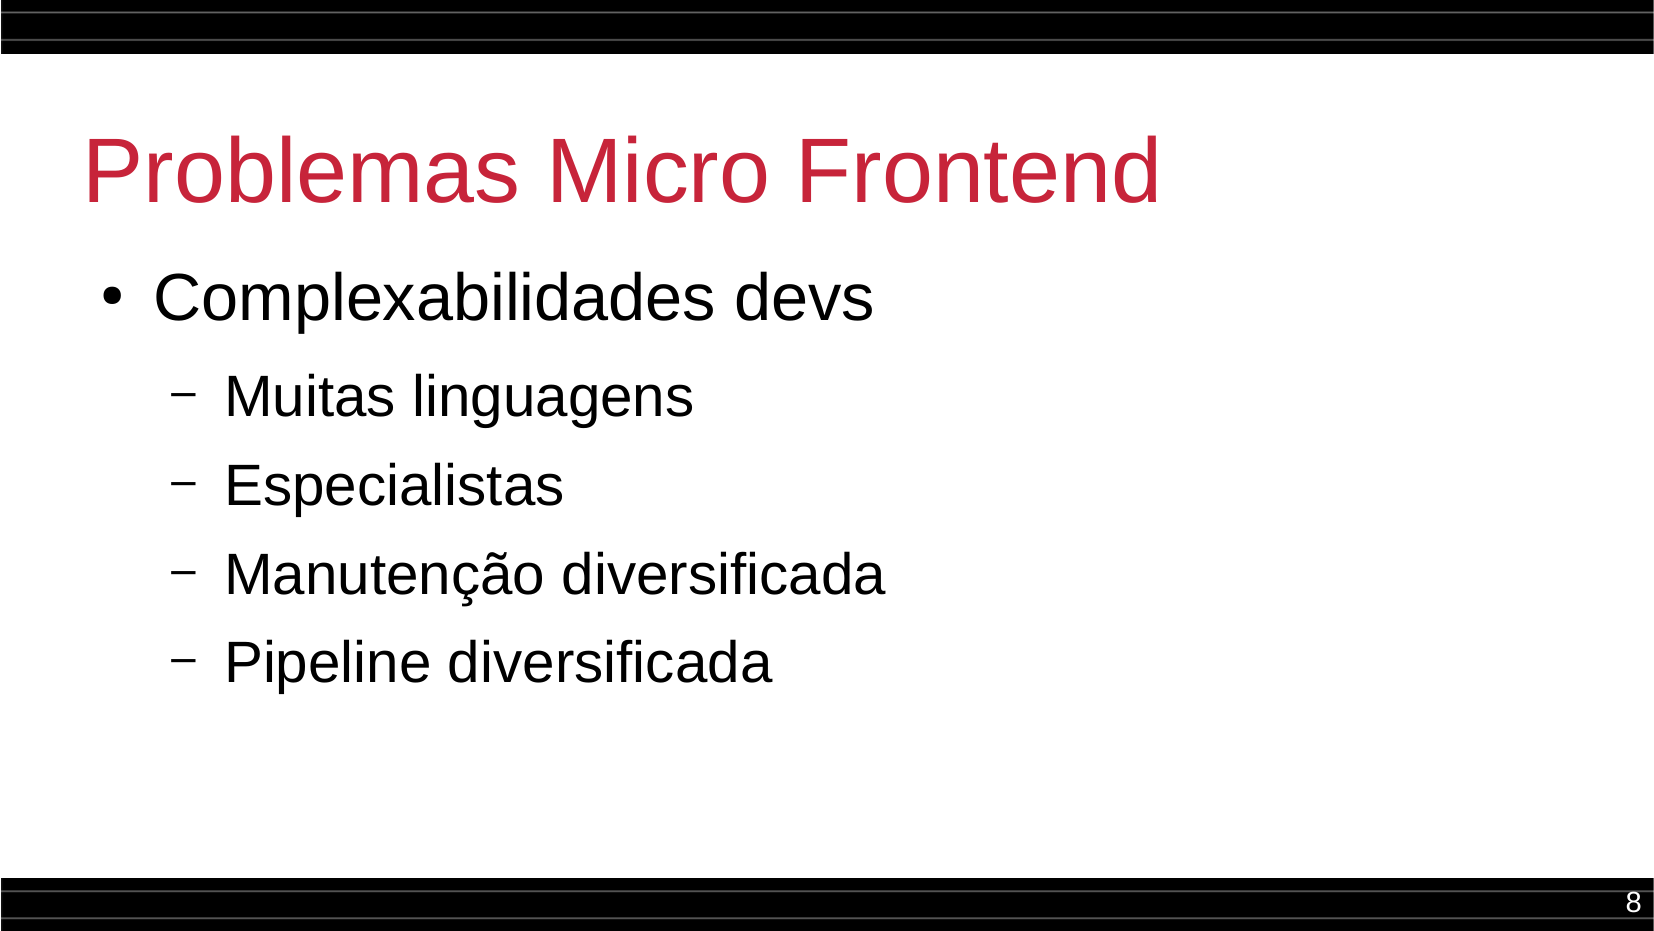

# Problemas Micro Frontend
Complexabilidades devs
Muitas linguagens
Especialistas
Manutenção diversificada
Pipeline diversificada